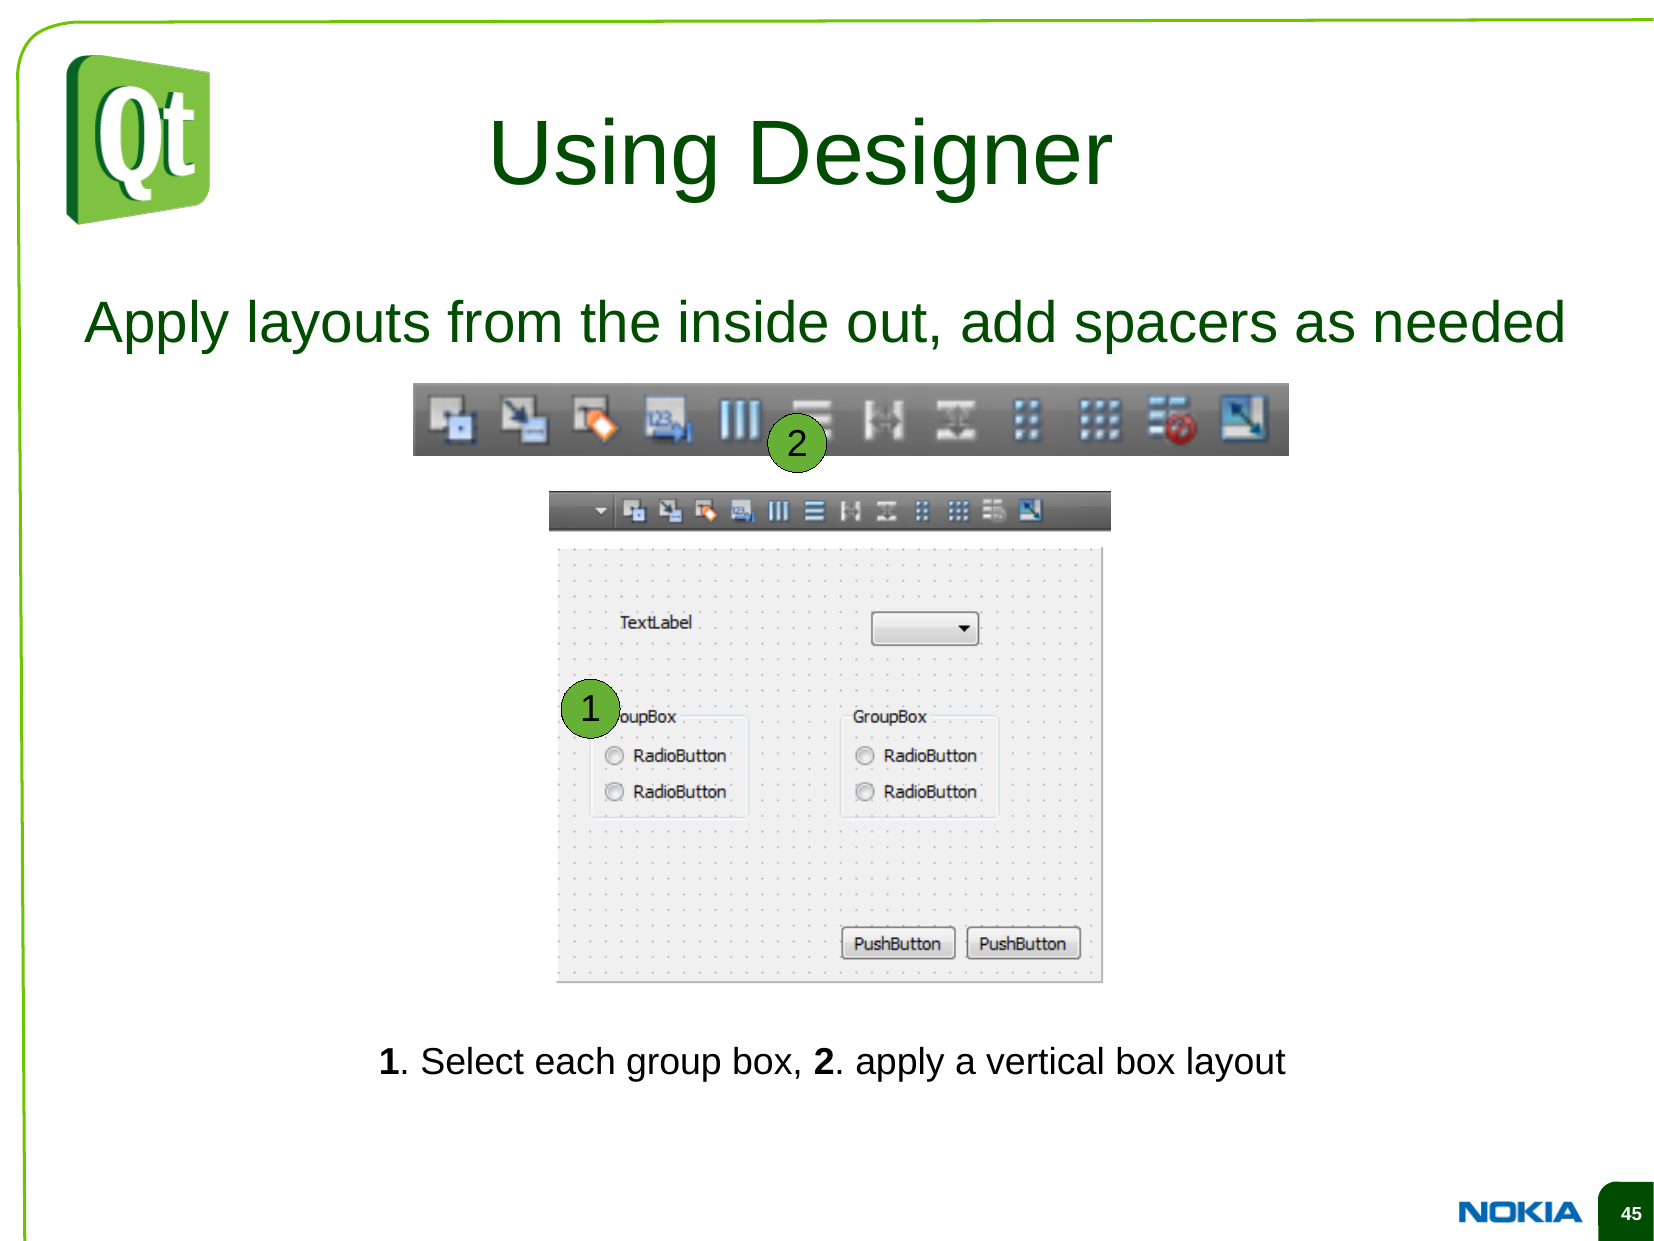

# Using Designer
Apply layouts from the inside out, add spacers as needed
2
1
1. Select each group box, 2. apply a vertical box layout